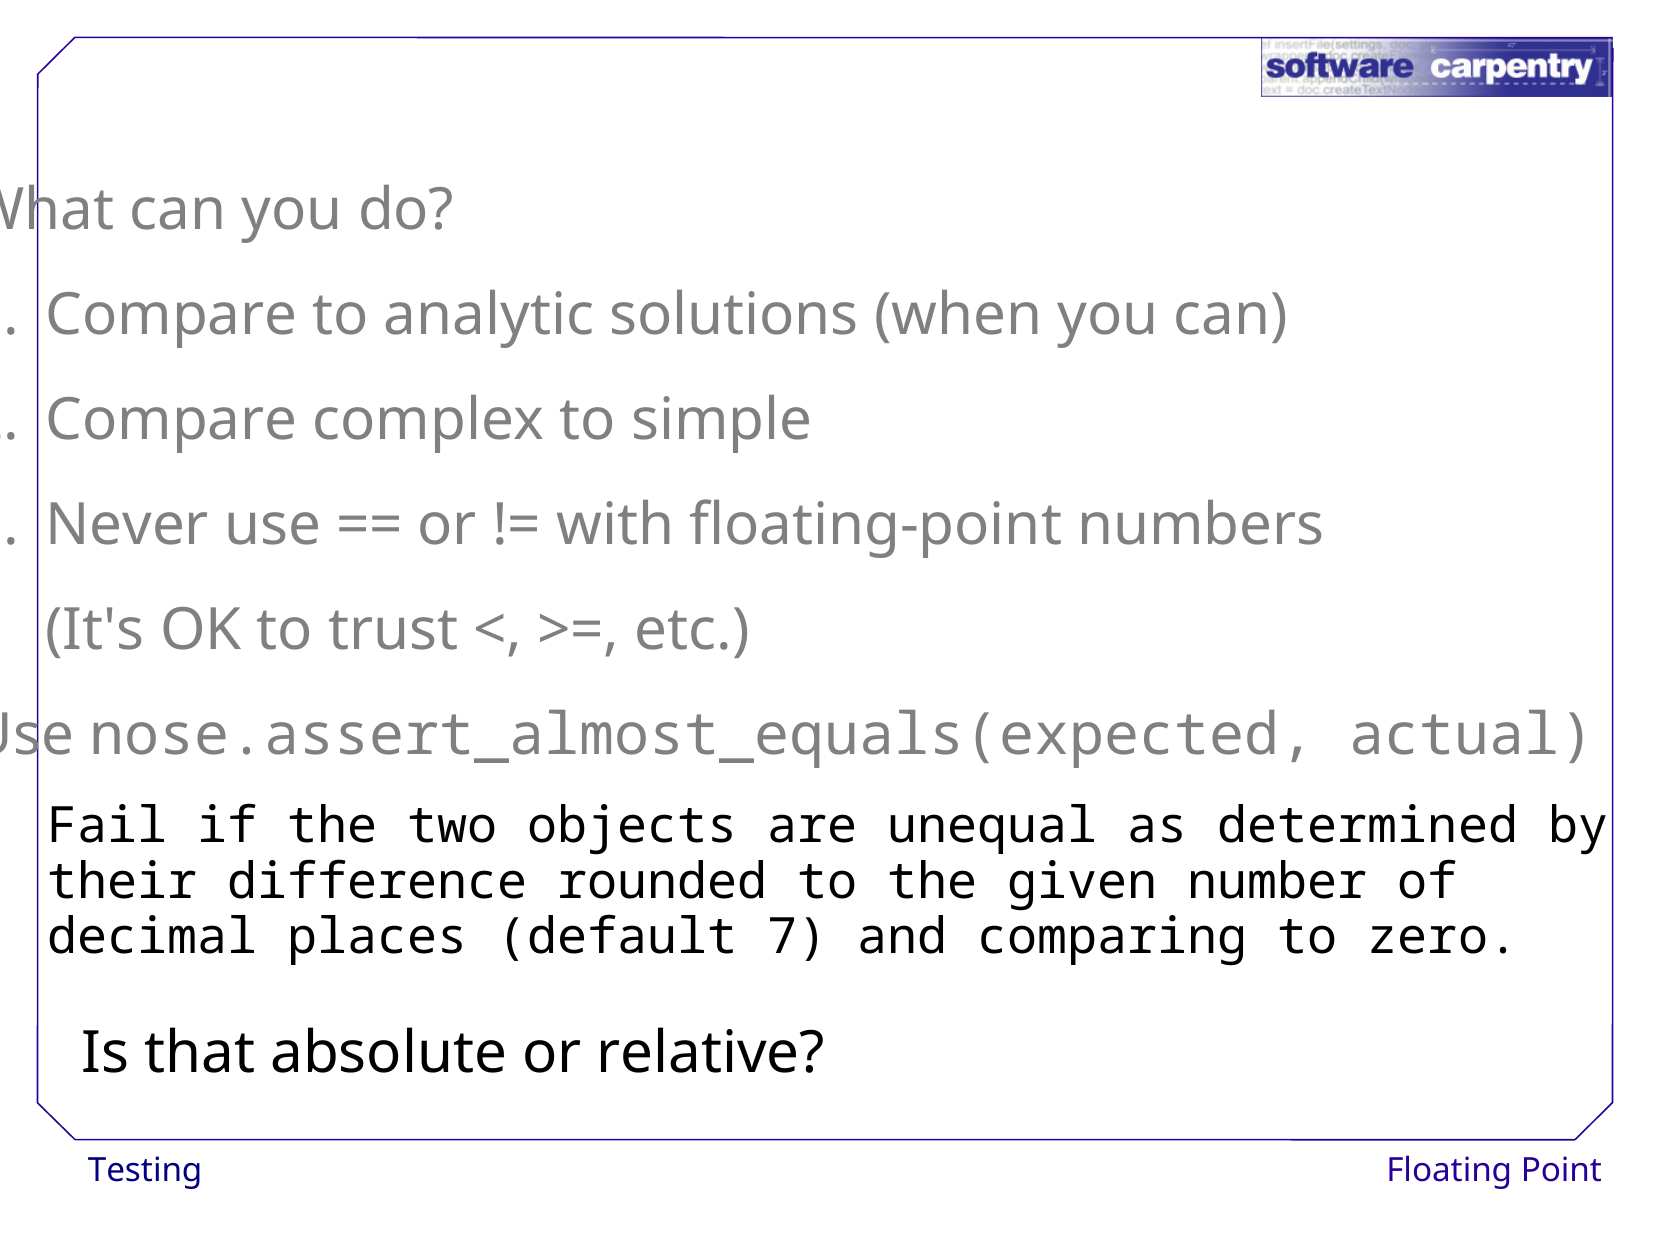

What can you do?
1.	Compare to analytic solutions (when you can)
2.	Compare complex to simple
3.	Never use == or != with floating-point numbers
	(It's OK to trust <, >=, etc.)
Use nose.assert_almost_equals(expected, actual)
Fail if the two objects are unequal as determined by
their difference rounded to the given number of
decimal places (default 7) and comparing to zero.
Is that absolute or relative?